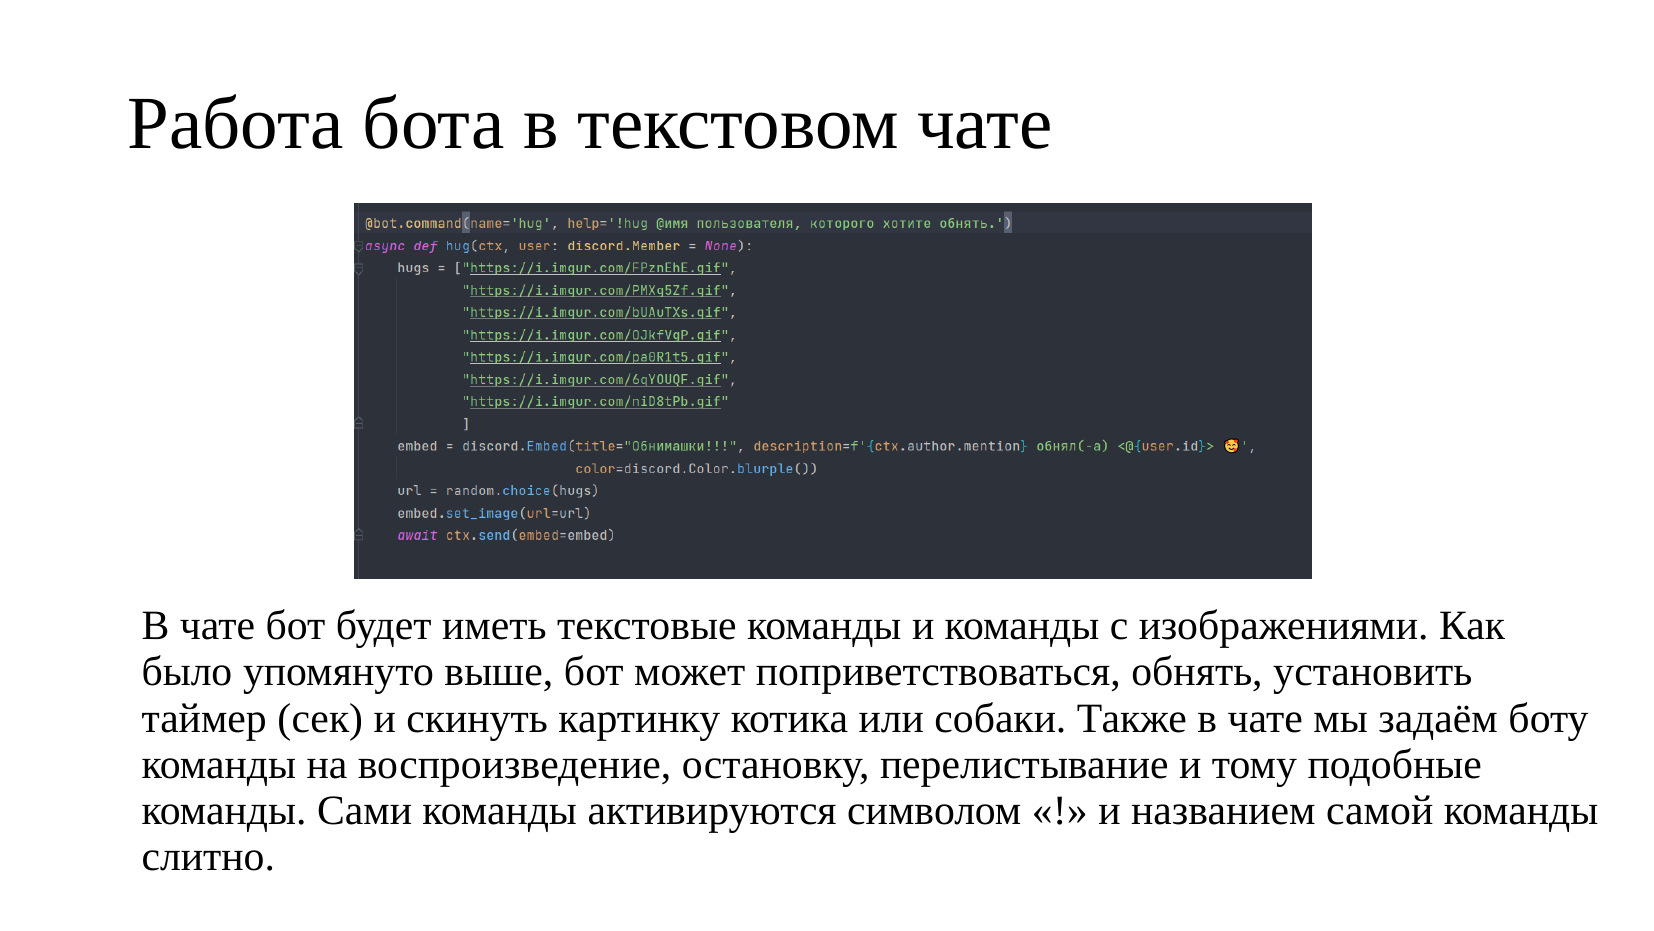

# Работа бота в текстовом чате
В чате бот будет иметь текстовые команды и команды с изображениями. Как было упомянуто выше, бот может поприветствоваться, обнять, установить таймер (сек) и скинуть картинку котика или собаки. Также в чате мы задаём боту команды на воспроизведение, остановку, перелистывание и тому подобные команды. Сами команды активируются символом «!» и названием самой команды слитно.